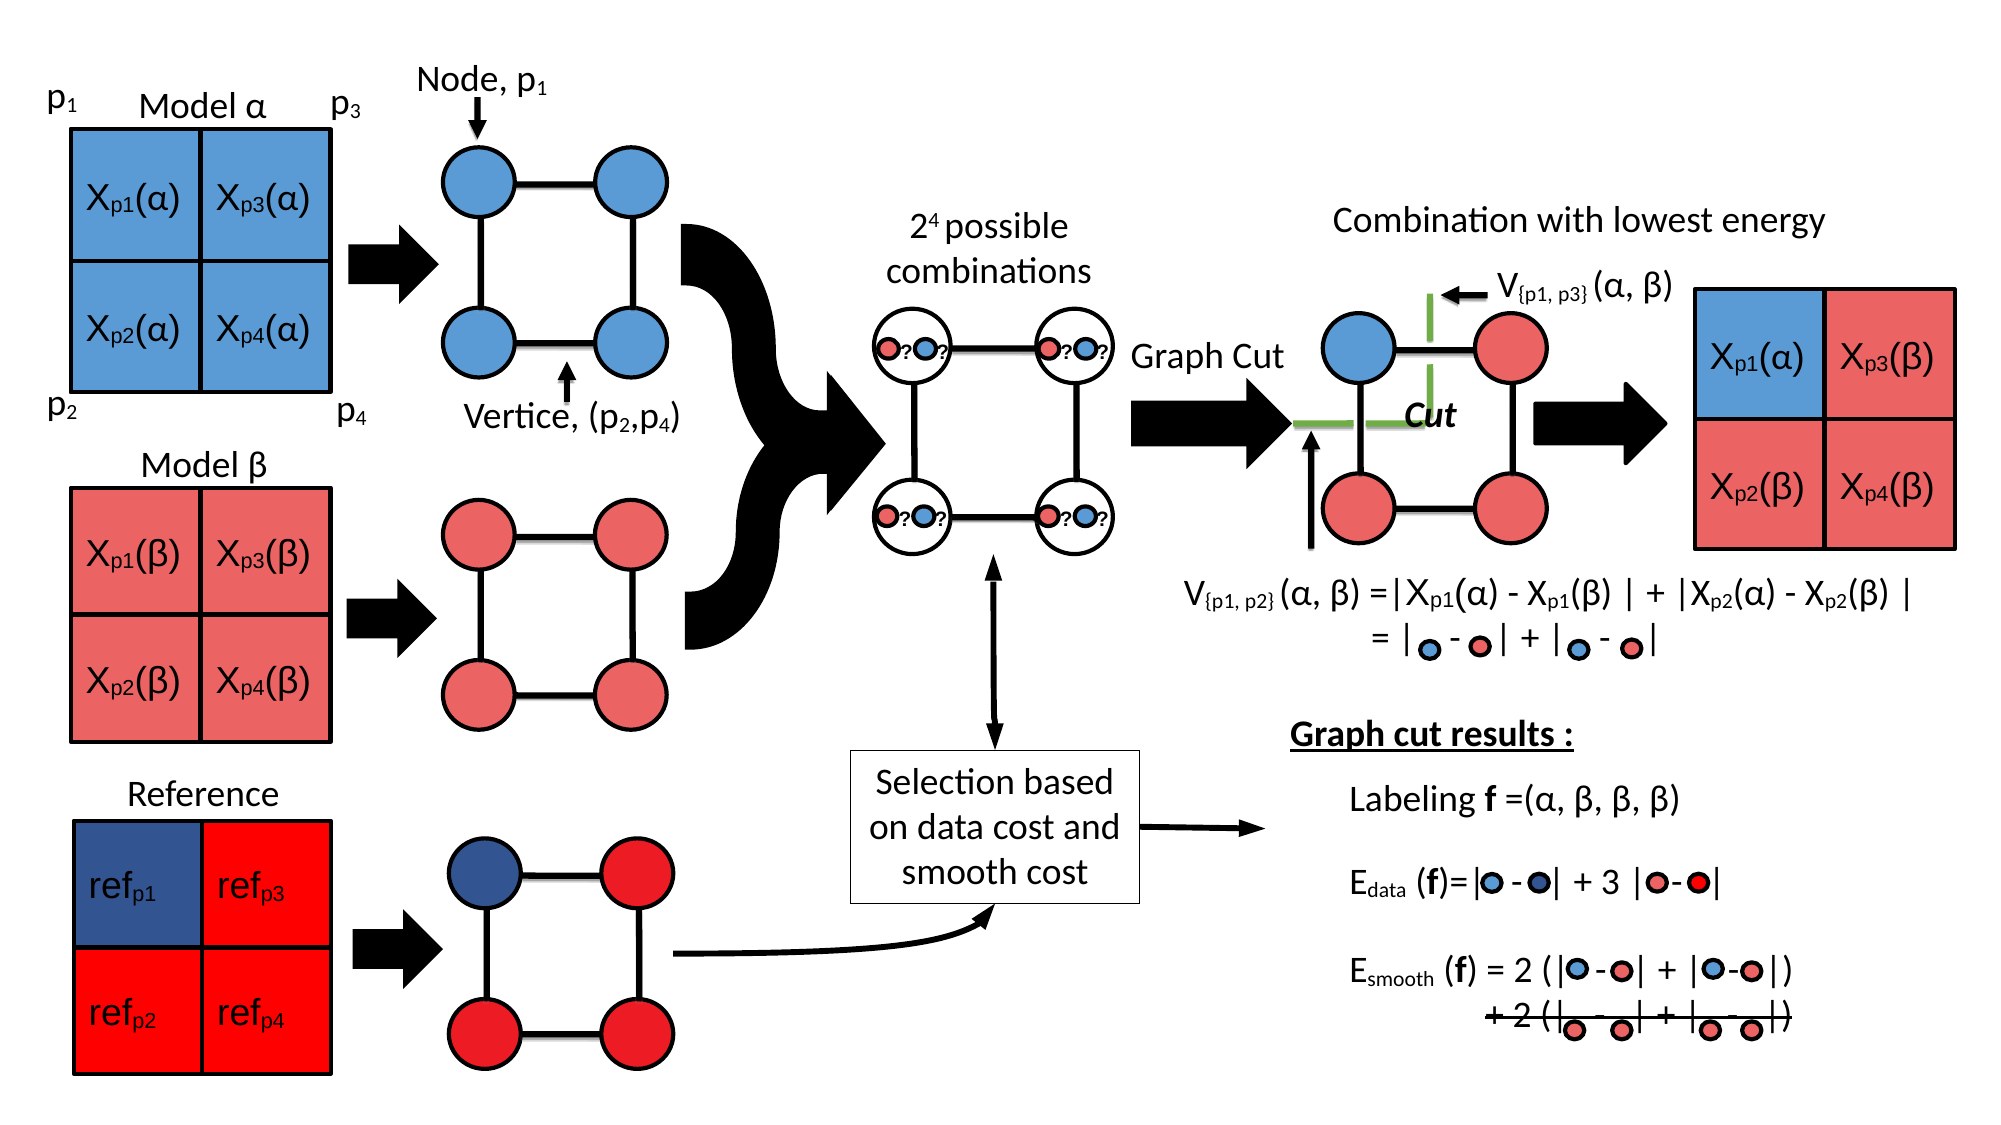

Node, p1
p1
p3
Model α
Xp1(α)
Xp1(α)
Xp3(α)
Combination with lowest energy
24 possible combinations
V{p1, p3} (α, β)
Xp2(α)
Xp4(α)
Xp1(α)
Xp3(β)
Xp2(β)
Xp4(β)
Graph Cut
?
?
?
?
p2
p4
 Cut
Vertice, (p2,p4)
Model β
Xp1(β)
Xp3(β)
Xp2(β)
Xp4(β)
?
?
?
?
V{p1, p2} (α, β) =|Xp1(α) - Xp1(β) | + |Xp2(α) - Xp2(β) |
 = |   -   | + | -  |
Graph cut results :
Selection based on data cost and smooth cost
Reference
Labeling f =(α, β, β, β)
refp1
refp3
refp2
refp4
Edata (f)=|  -   | + 3 | - |
Esmooth (f) = 2 (|  -   | + | -  |)
 + 2 (|  -   | + | -  |)